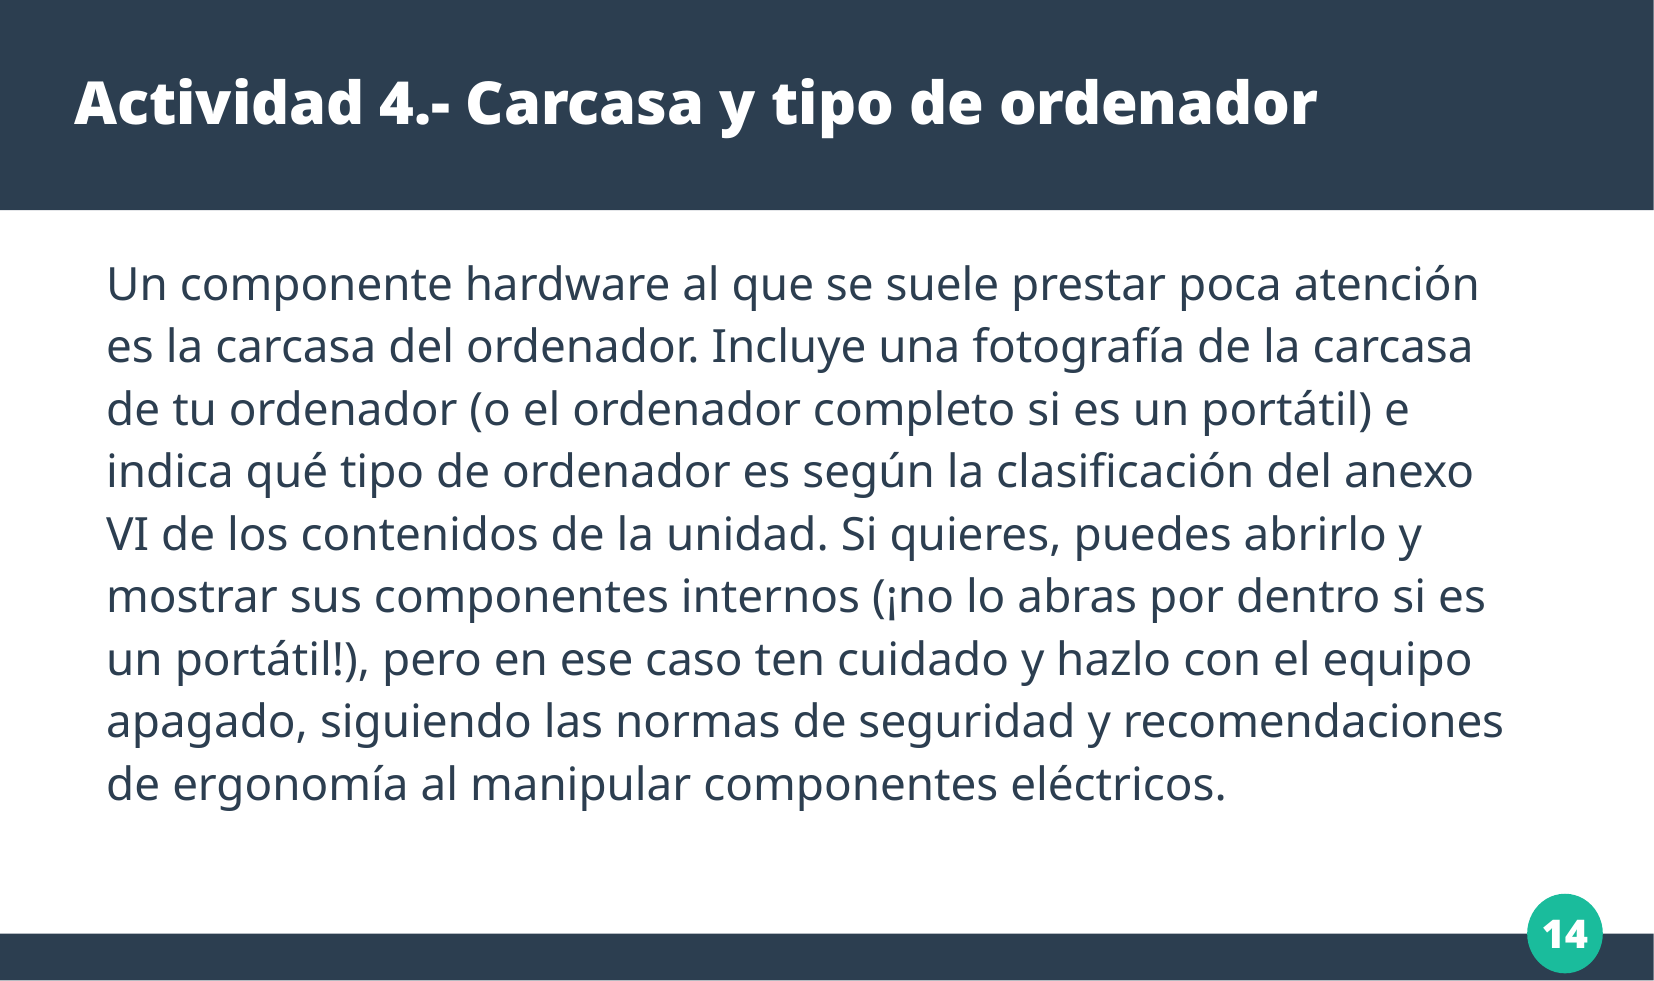

# Actividad 4.- Carcasa y tipo de ordenador
Un componente hardware al que se suele prestar poca atención
es la carcasa del ordenador. Incluye una fotografía de la carcasa
de tu ordenador (o el ordenador completo si es un portátil) e
indica qué tipo de ordenador es según la clasificación del anexo
VI de los contenidos de la unidad. Si quieres, puedes abrirlo y
mostrar sus componentes internos (¡no lo abras por dentro si es
un portátil!), pero en ese caso ten cuidado y hazlo con el equipo
apagado, siguiendo las normas de seguridad y recomendaciones
de ergonomía al manipular componentes eléctricos.